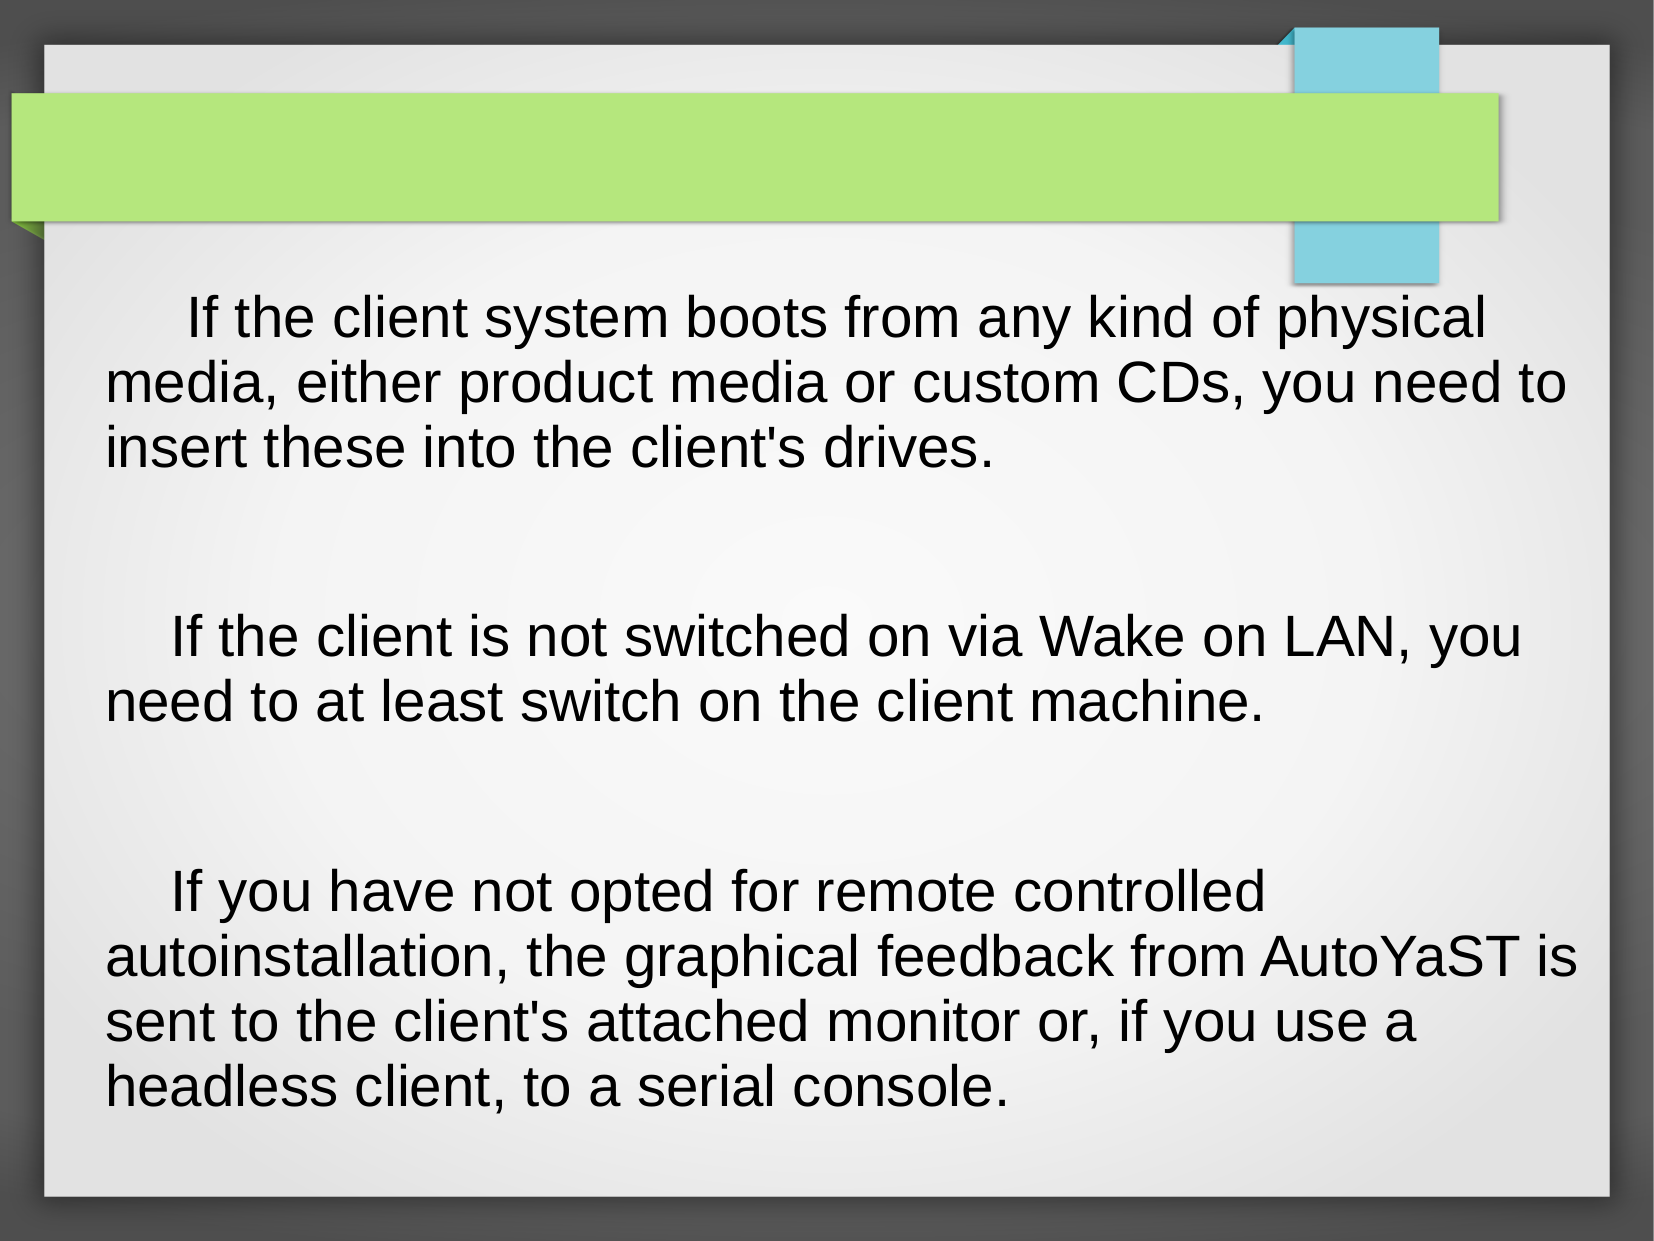

# If the client system boots from any kind of physical media, either product media or custom CDs, you need to insert these into the client's drives.
 If the client is not switched on via Wake on LAN, you need to at least switch on the client machine.
 If you have not opted for remote controlled autoinstallation, the graphical feedback from AutoYaST is sent to the client's attached monitor or, if you use a headless client, to a serial console.